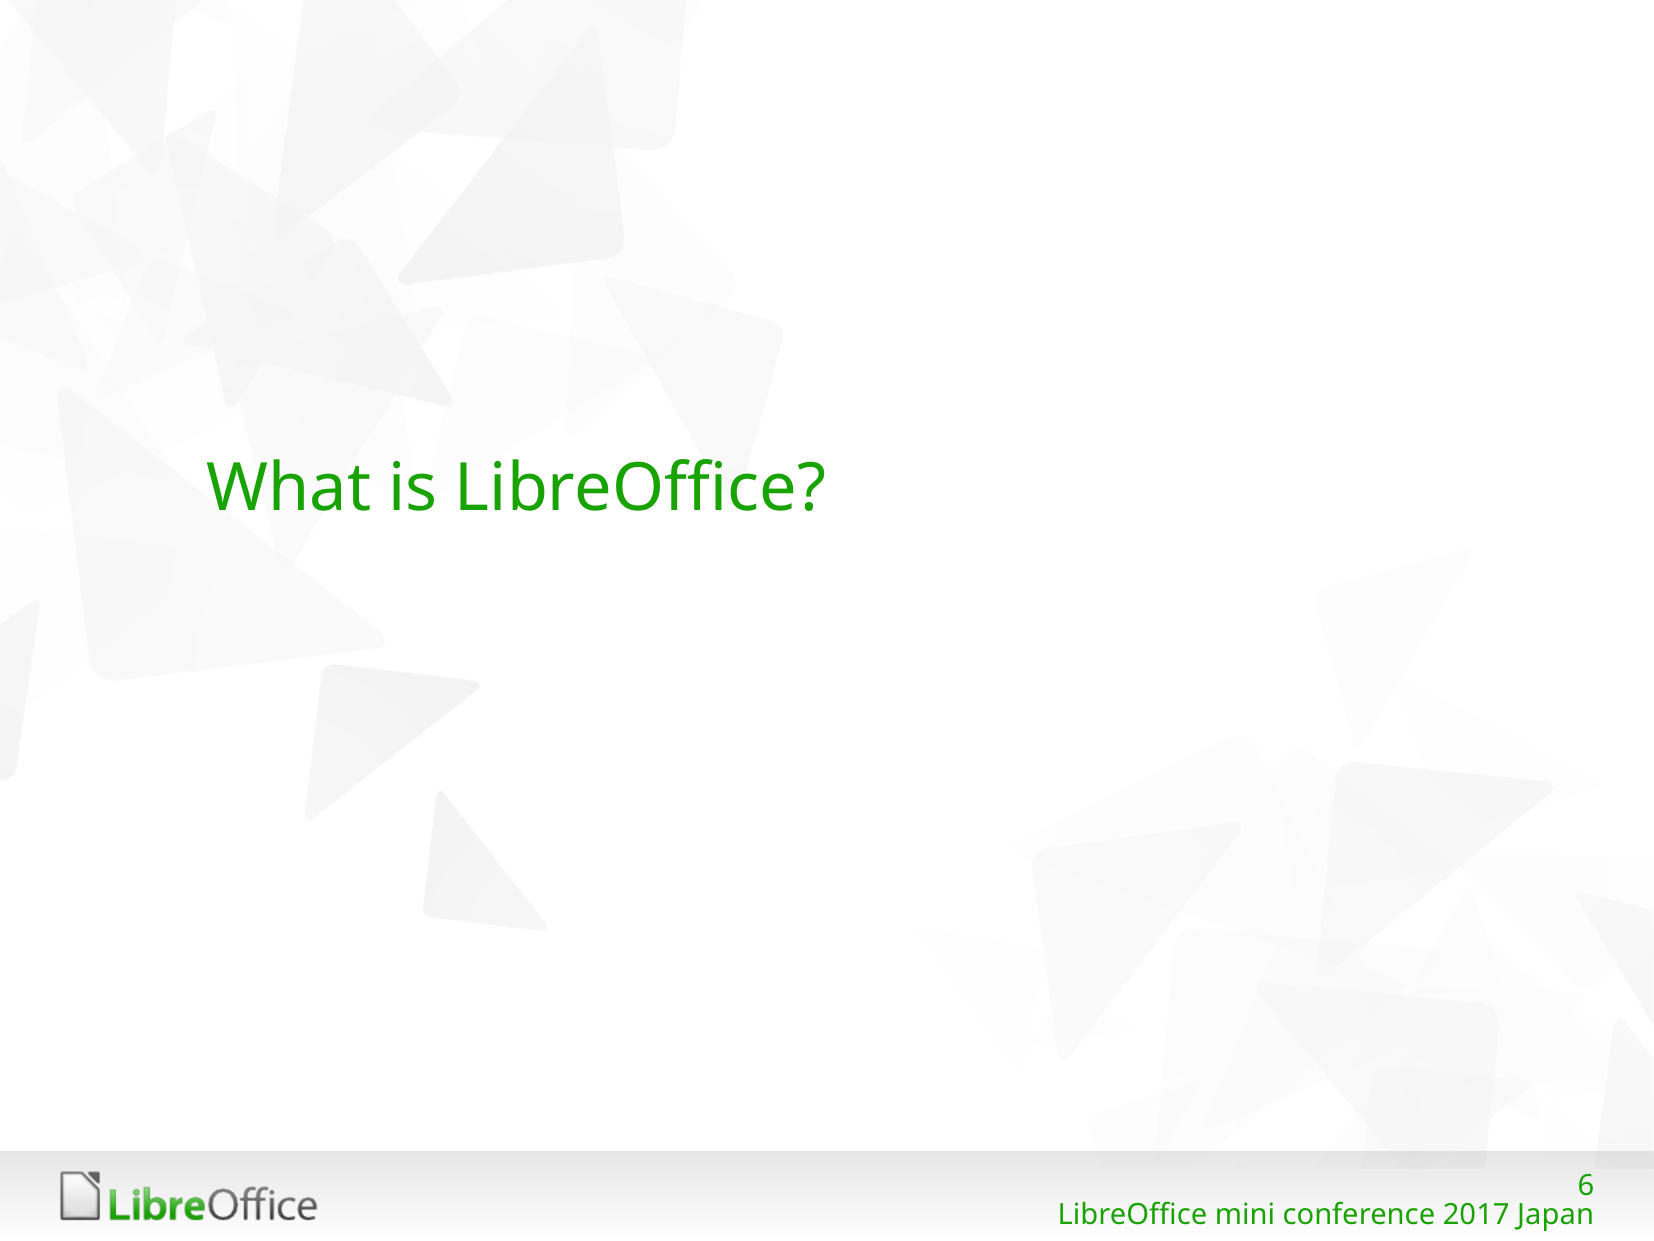

# What is LibreOffice?
6
 LibreOffice mini conference 2017 Japan